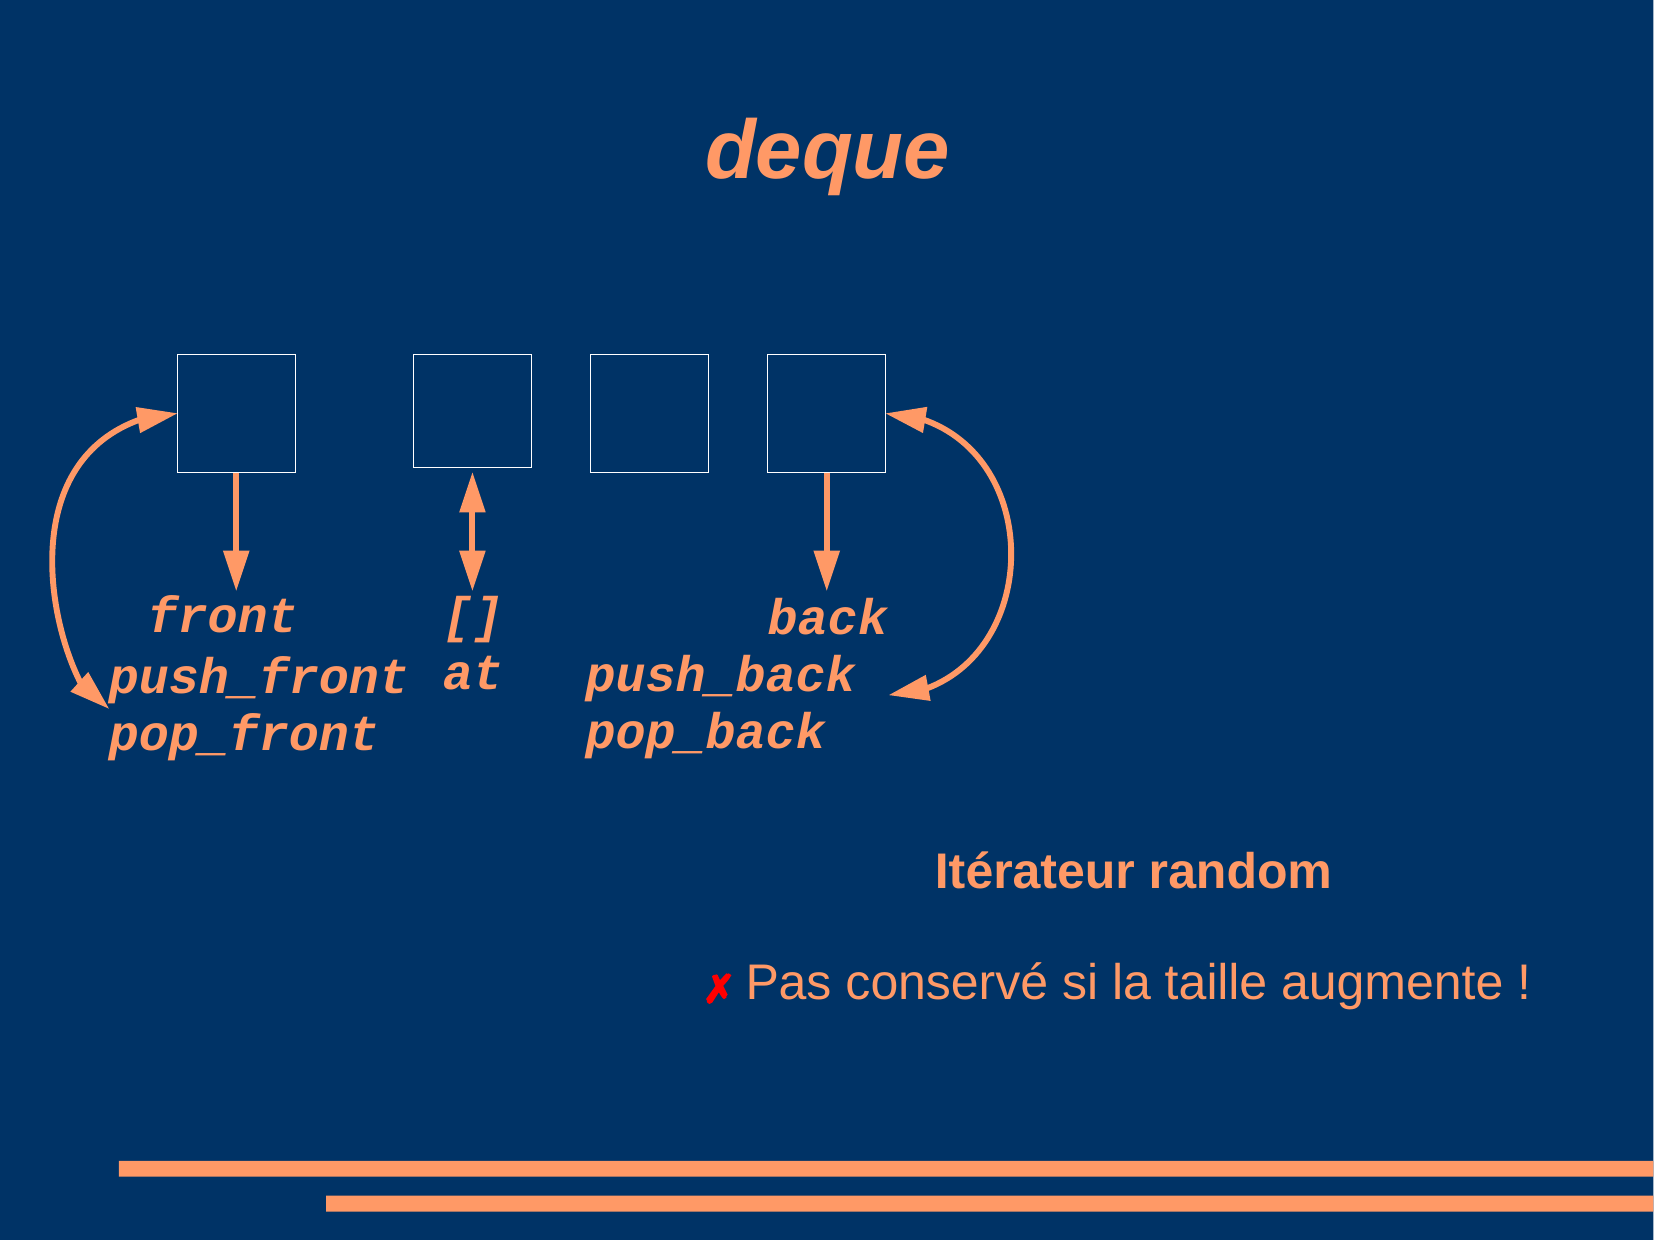

# deque
front
[]
at
back
push_back
pop_back
push_front
pop_front
Itérateur random
 Pas conservé si la taille augmente !